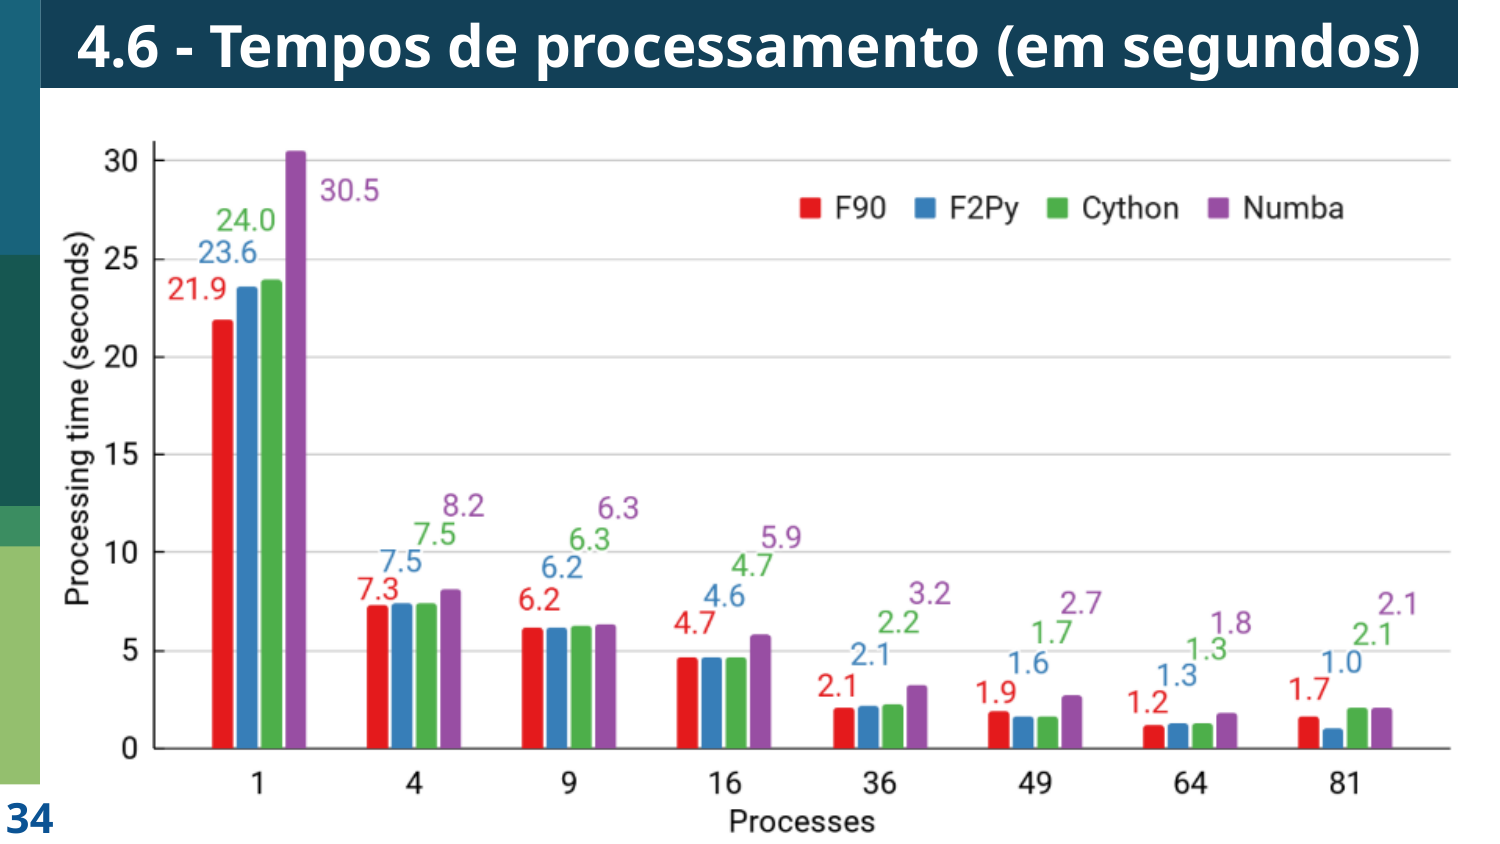

# 4.6 - Tempos de processamento (em segundos)